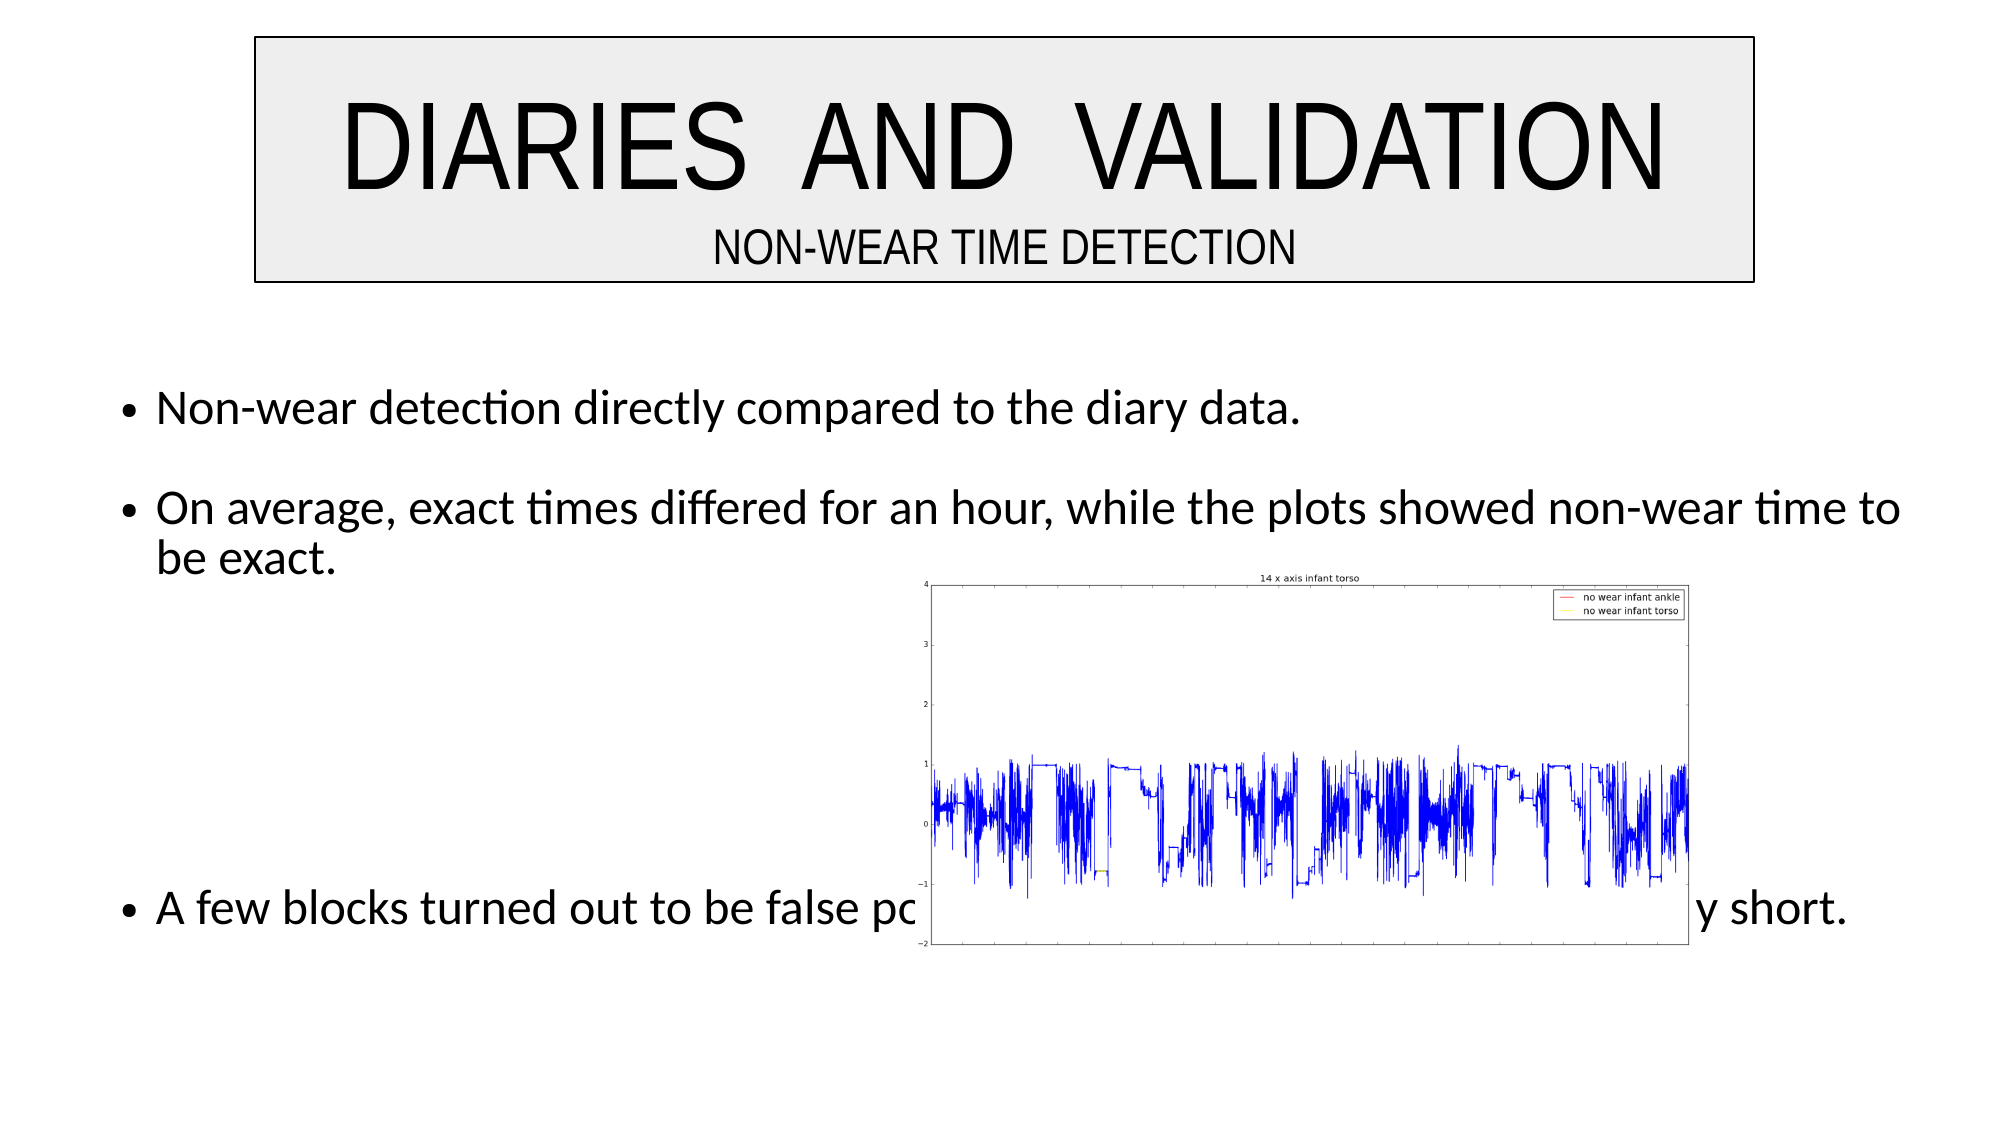

DIARIES AND VALIDATION
NON-WEAR TIME DETECTION
Non-wear detection directly compared to the diary data.
On average, exact times differed for an hour, while the plots showed non-wear time to be exact.
A few blocks turned out to be false positive and false negatives, all being very short.